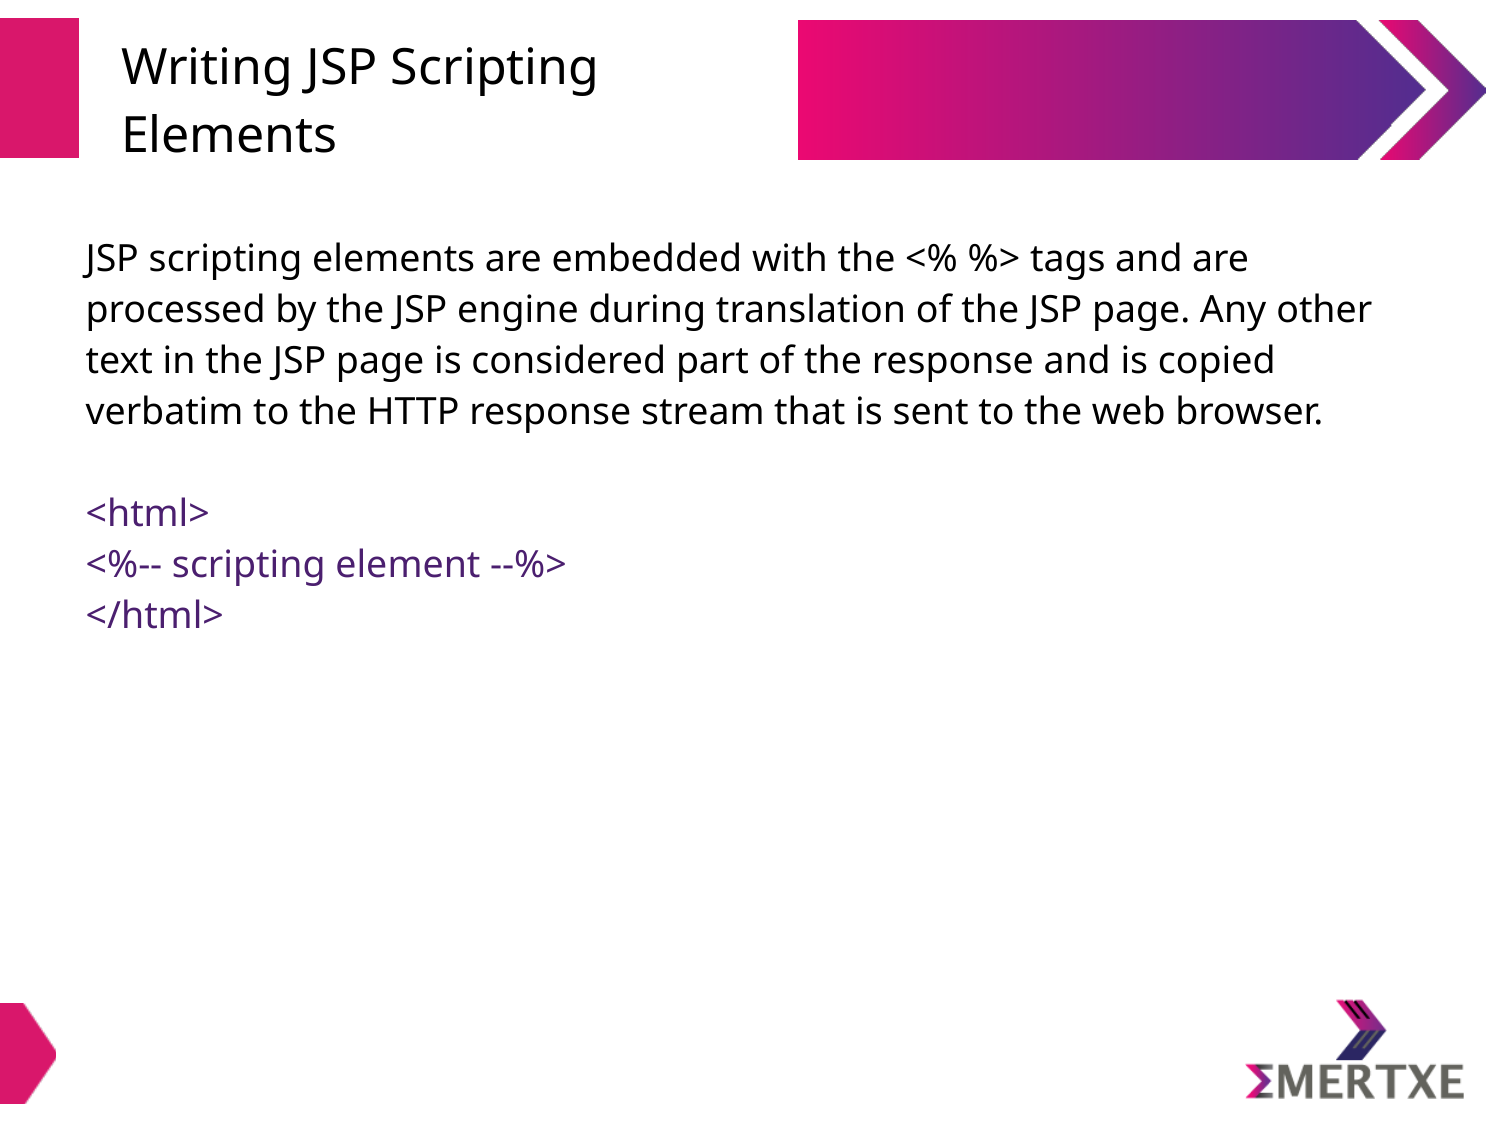

Writing JSP Scripting Elements
JSP scripting elements are embedded with the <% %> tags and are
processed by the JSP engine during translation of the JSP page. Any other
text in the JSP page is considered part of the response and is copied
verbatim to the HTTP response stream that is sent to the web browser.
<html>
<%-- scripting element --%>
</html>